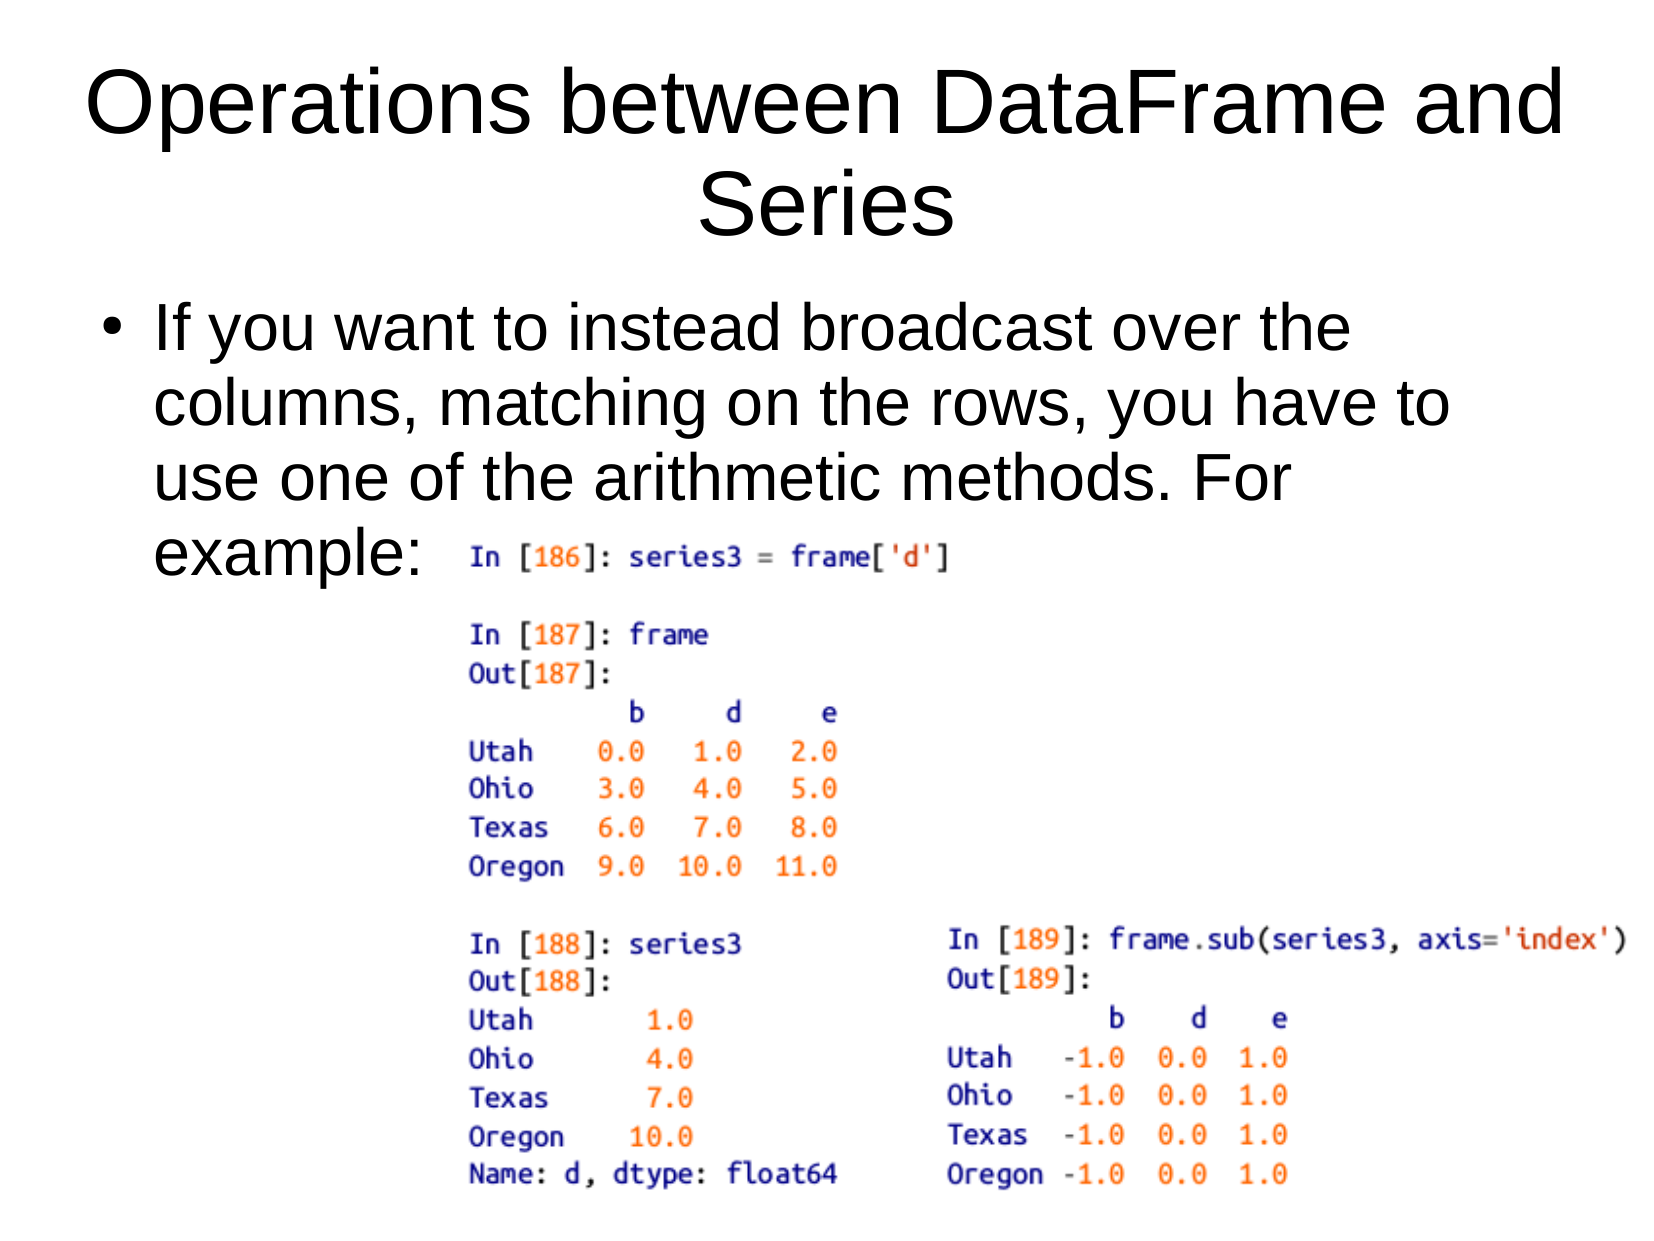

# Operations between DataFrame and Series
If you want to instead broadcast over the columns, matching on the rows, you have to use one of the arithmetic methods. For example: